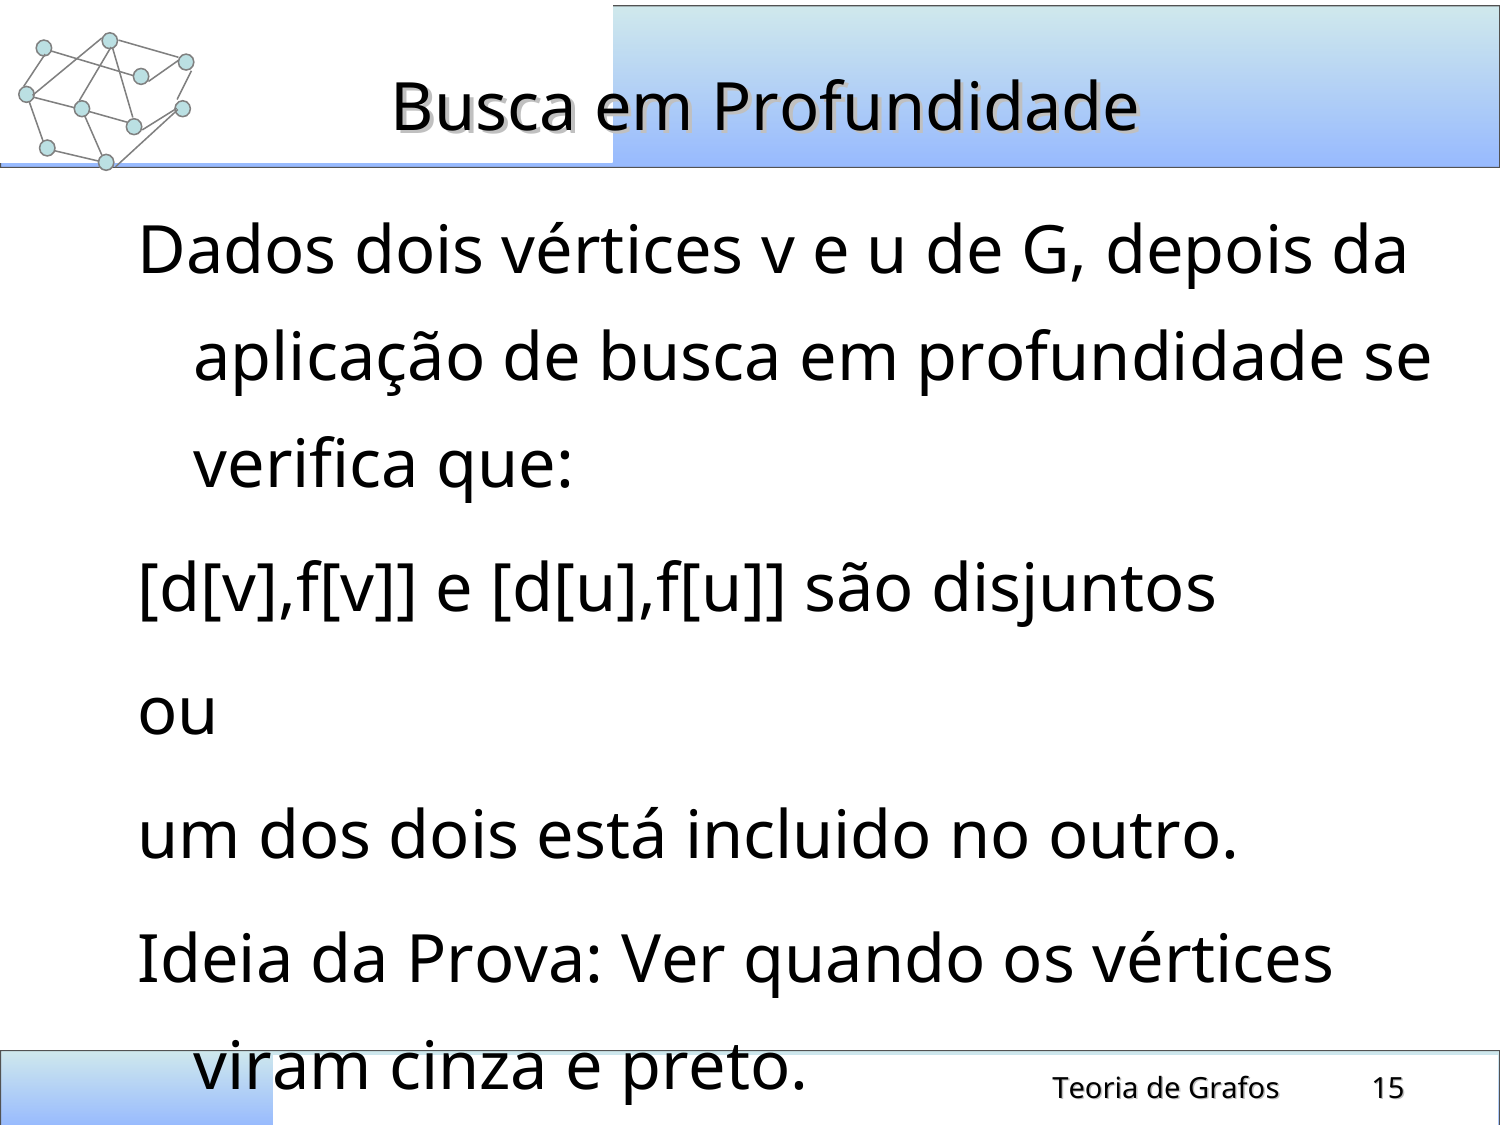

# Busca em Profundidade
Dados dois vértices v e u de G, depois da aplicação de busca em profundidade se verifica que:
[d[v],f[v]] e [d[u],f[u]] são disjuntos
ou
um dos dois está incluido no outro.
Ideia da Prova: Ver quando os vértices viram cinza e preto.
15